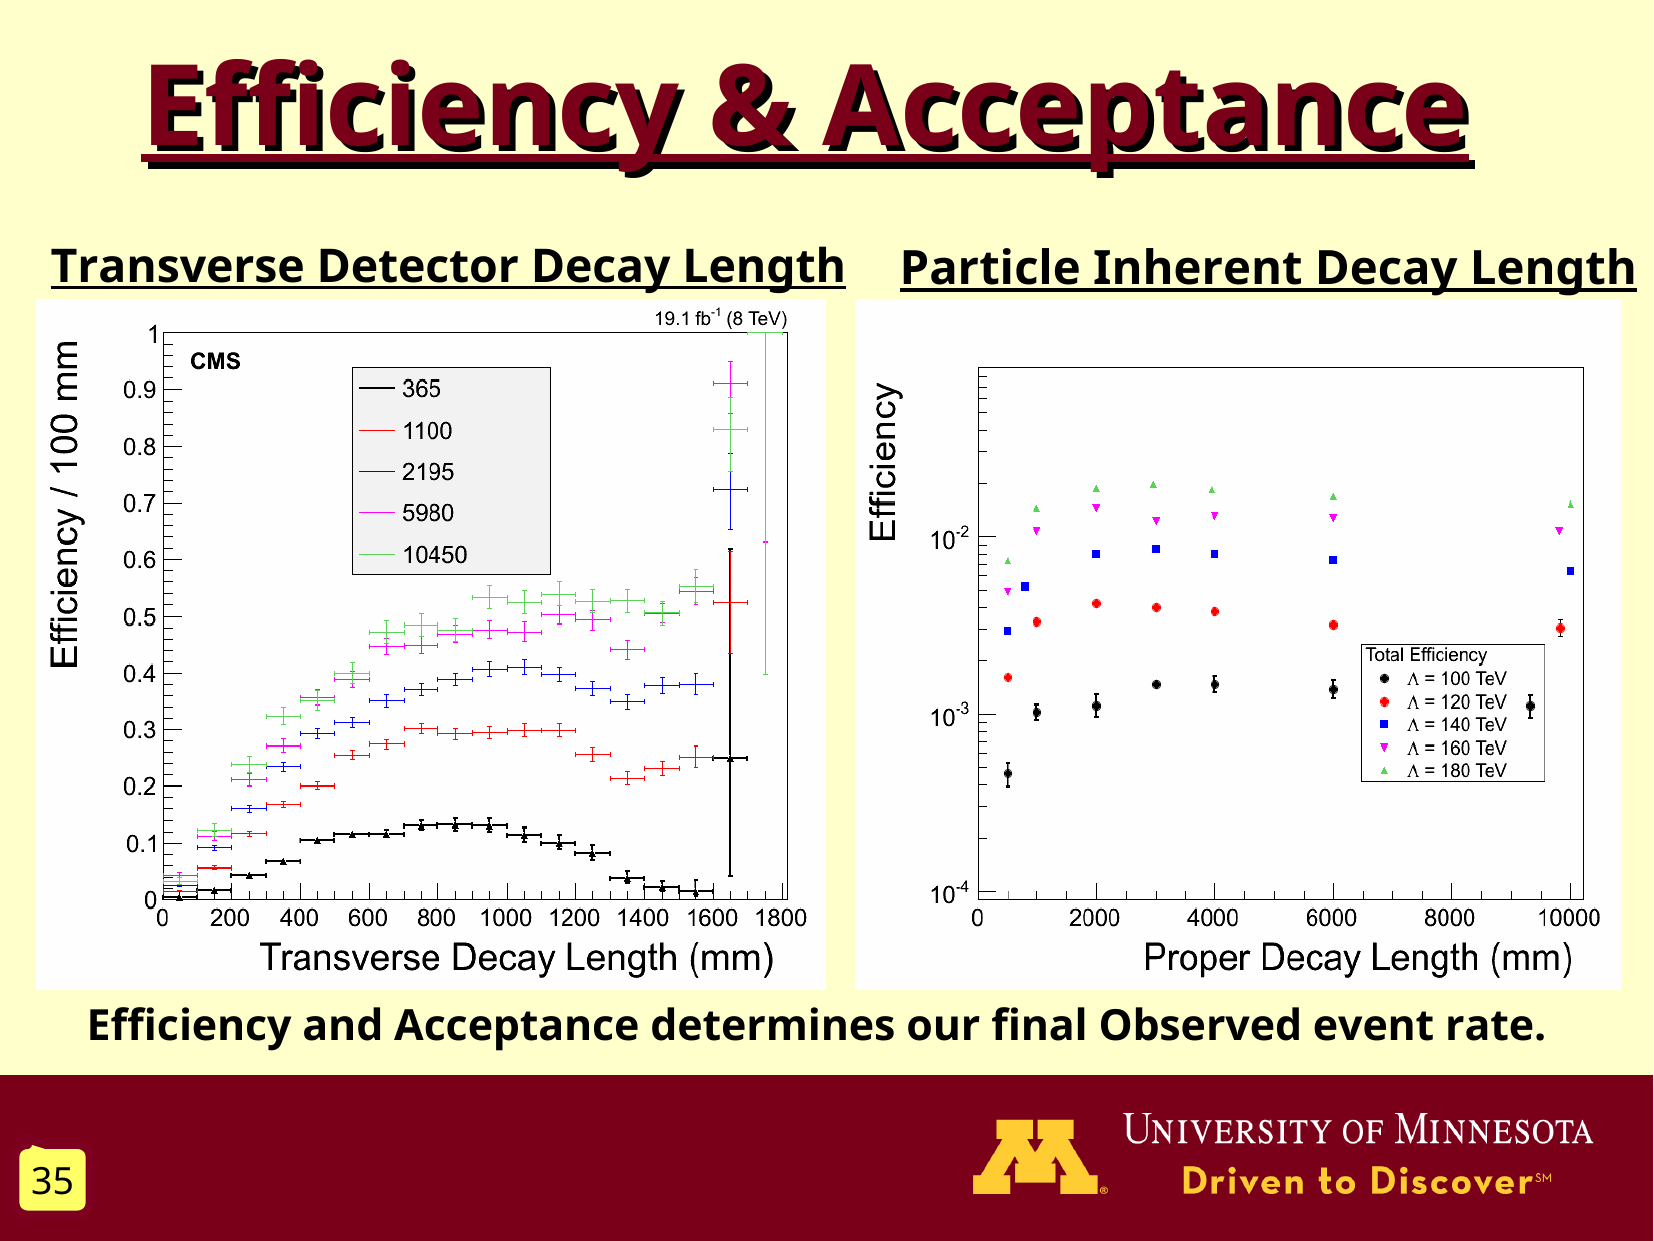

# Efficiency & Acceptance
Transverse Detector Decay Length
Particle Inherent Decay Length
Efficiency and Acceptance determines our final Observed event rate.
35